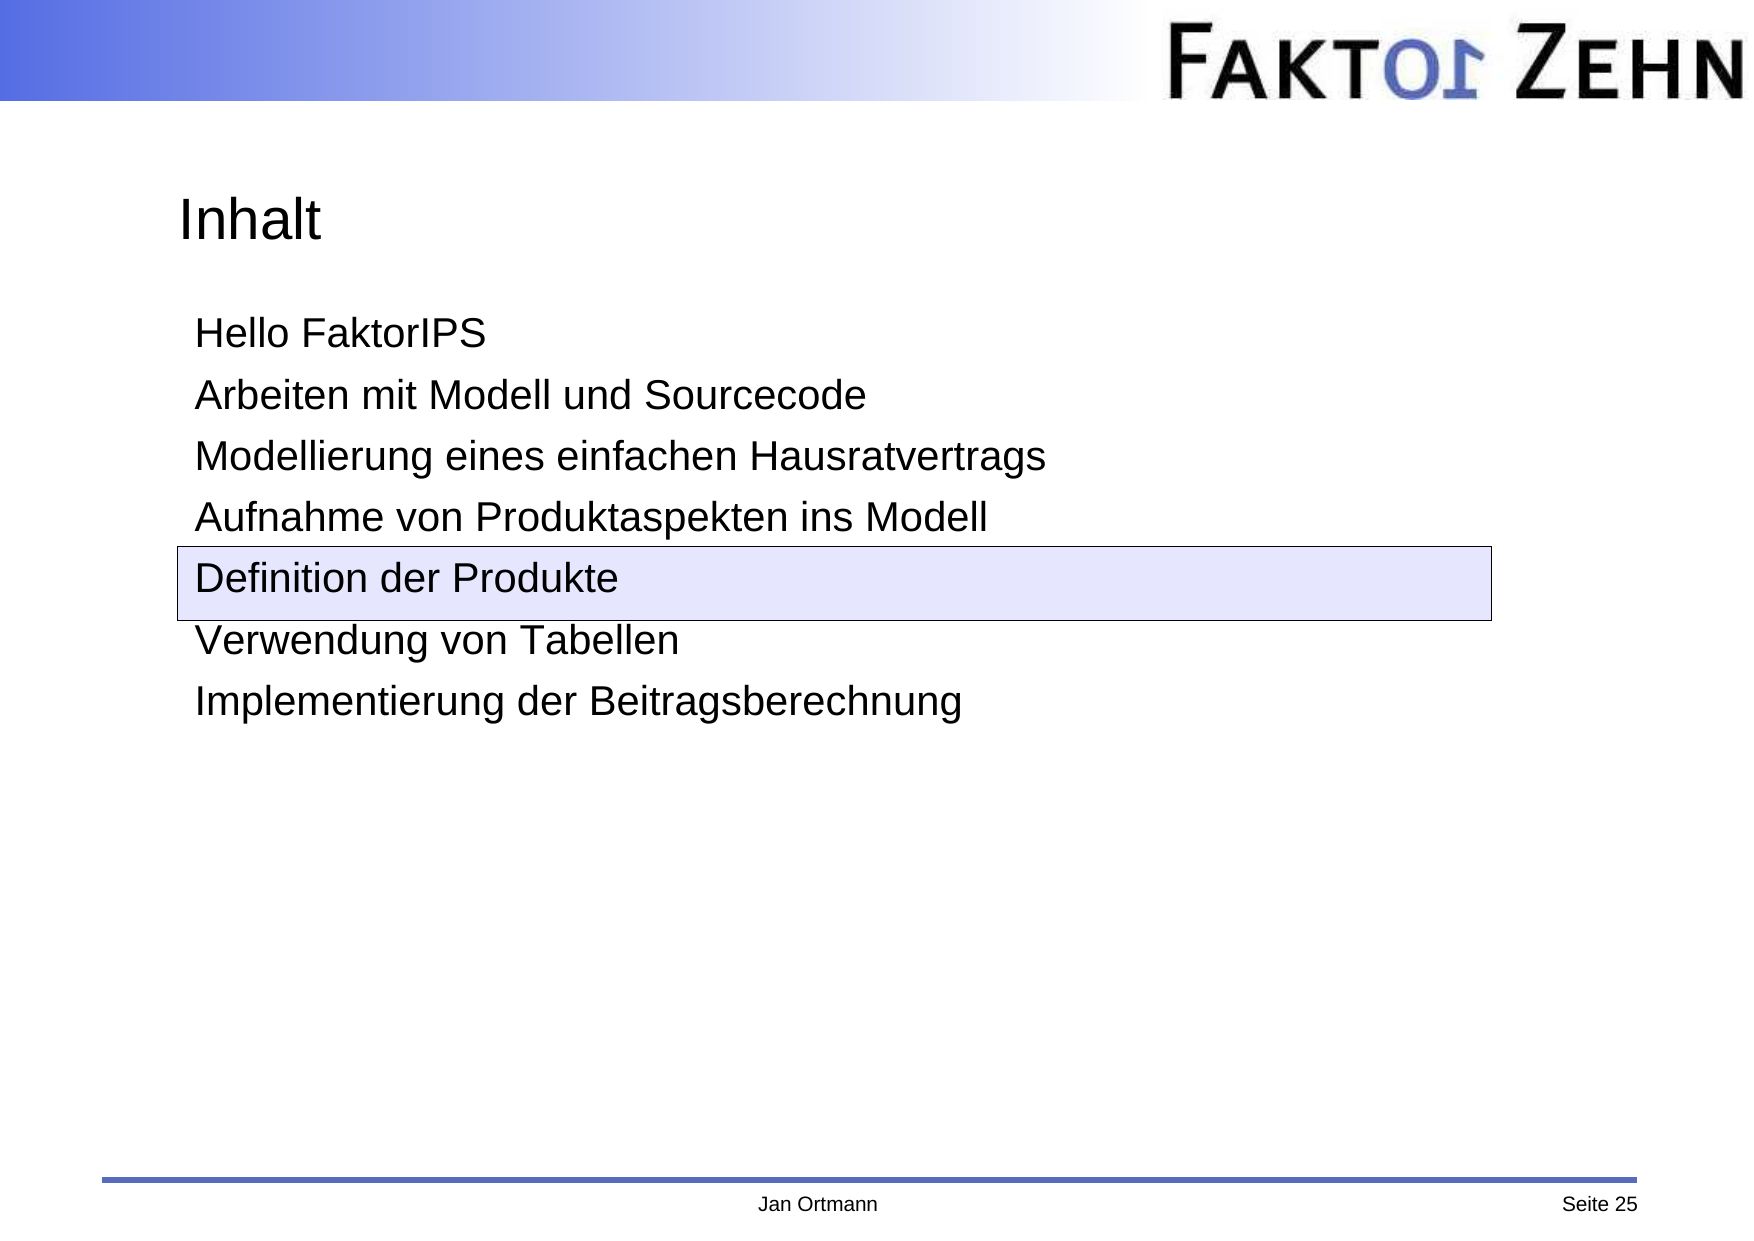

# Inhalt
Hello FaktorIPS
Arbeiten mit Modell und Sourcecode
Modellierung eines einfachen Hausratvertrags
Aufnahme von Produktaspekten ins Modell
Definition der Produkte
Verwendung von Tabellen
Implementierung der Beitragsberechnung